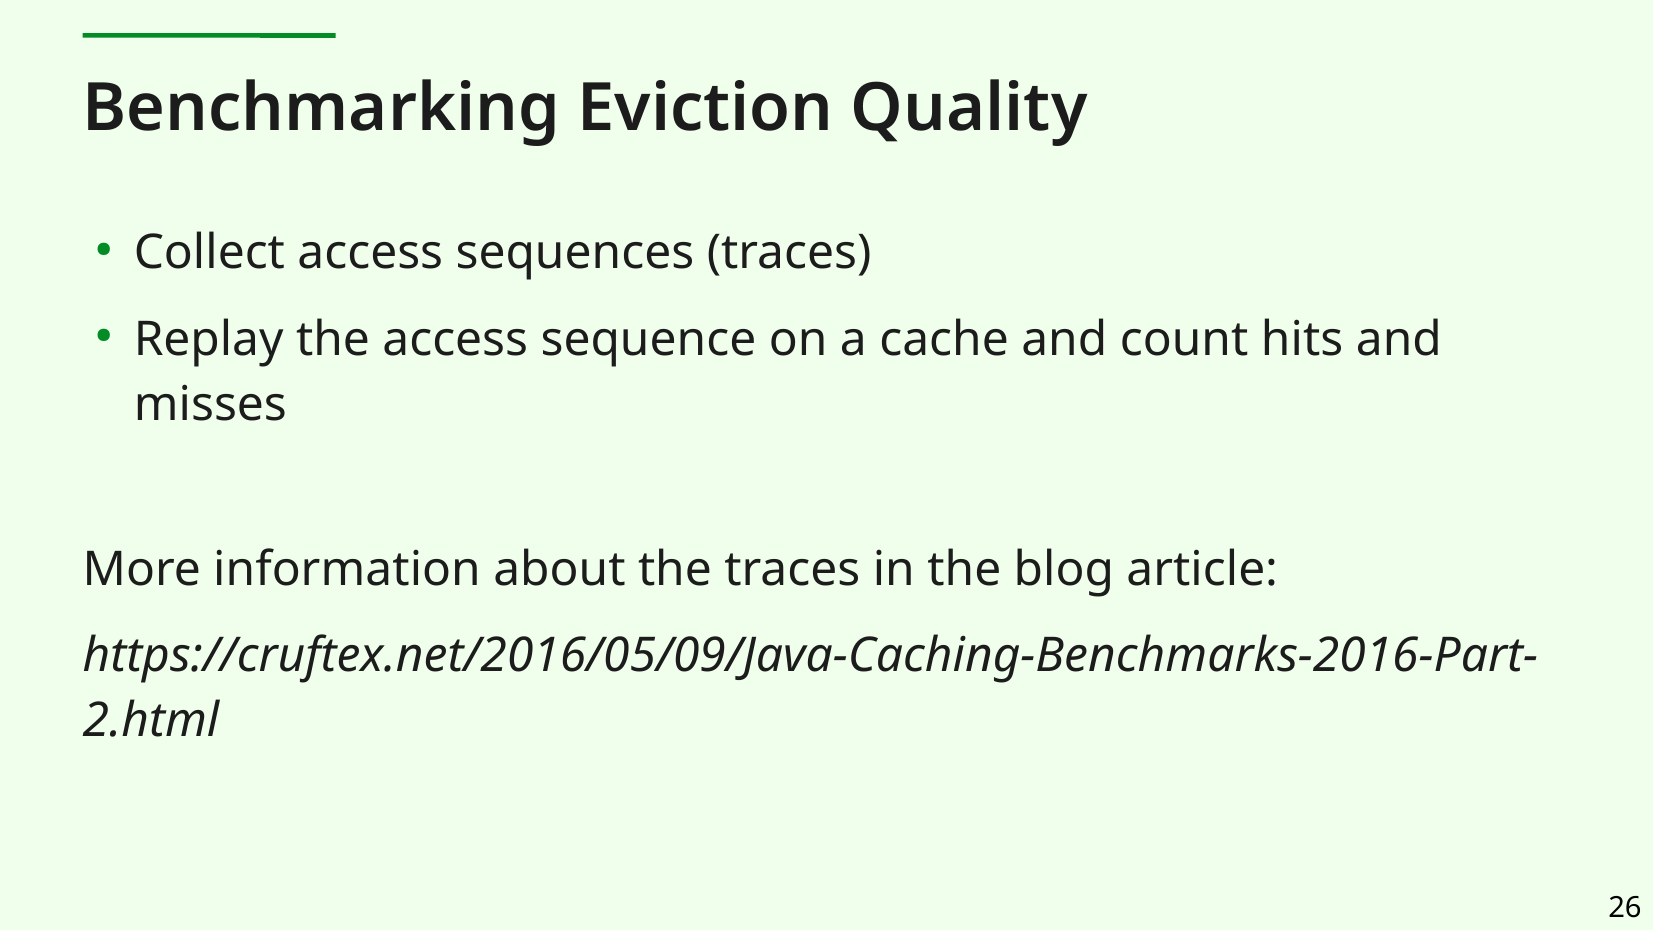

# Benchmarking Eviction Quality
Collect access sequences (traces)
Replay the access sequence on a cache and count hits and misses
More information about the traces in the blog article:
https://cruftex.net/2016/05/09/Java-Caching-Benchmarks-2016-Part-2.html
26